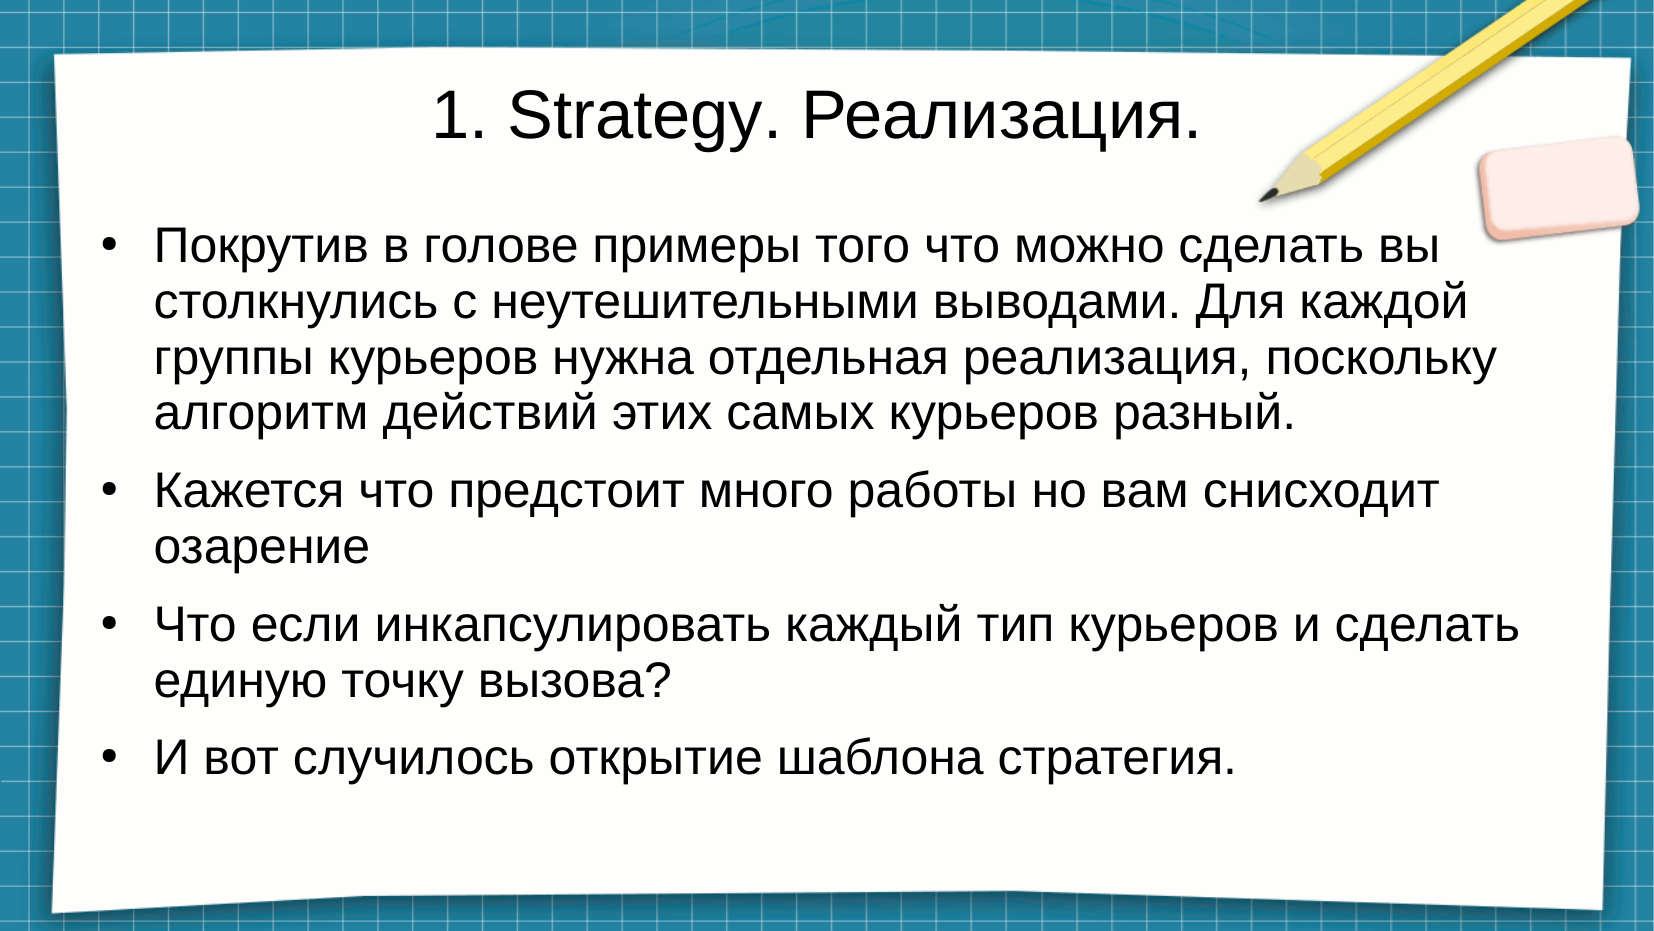

# 1. Strategy. Реализация.
Покрутив в голове примеры того что можно сделать вы столкнулись с неутешительными выводами. Для каждой группы курьеров нужна отдельная реализация, поскольку алгоритм действий этих самых курьеров разный.
Кажется что предстоит много работы но вам снисходит озарение
Что если инкапсулировать каждый тип курьеров и сделать единую точку вызова?
И вот случилось открытие шаблона стратегия.